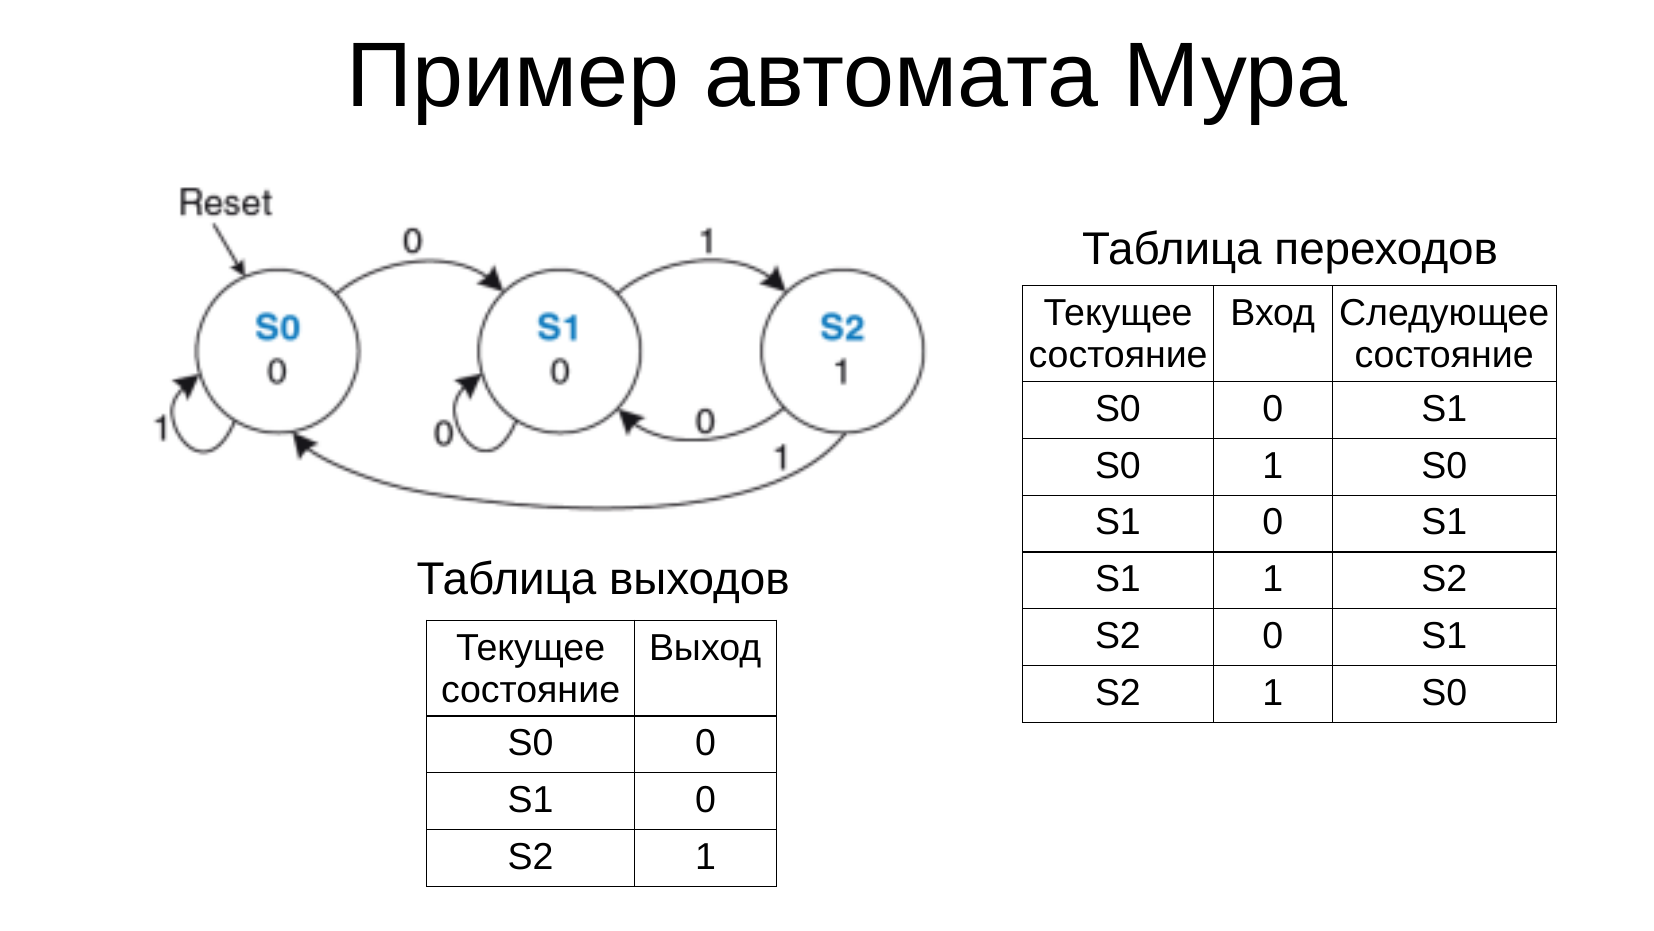

# Пример автомата Мура
Таблица переходов
| Текущее состояние | Вход | Следующее состояние |
| --- | --- | --- |
| S0 | 0 | S1 |
| S0 | 1 | S0 |
| S1 | 0 | S1 |
| S1 | 1 | S2 |
| S2 | 0 | S1 |
| S2 | 1 | S0 |
Таблица выходов
| Текущее состояние | Выход |
| --- | --- |
| S0 | 0 |
| S1 | 0 |
| S2 | 1 |